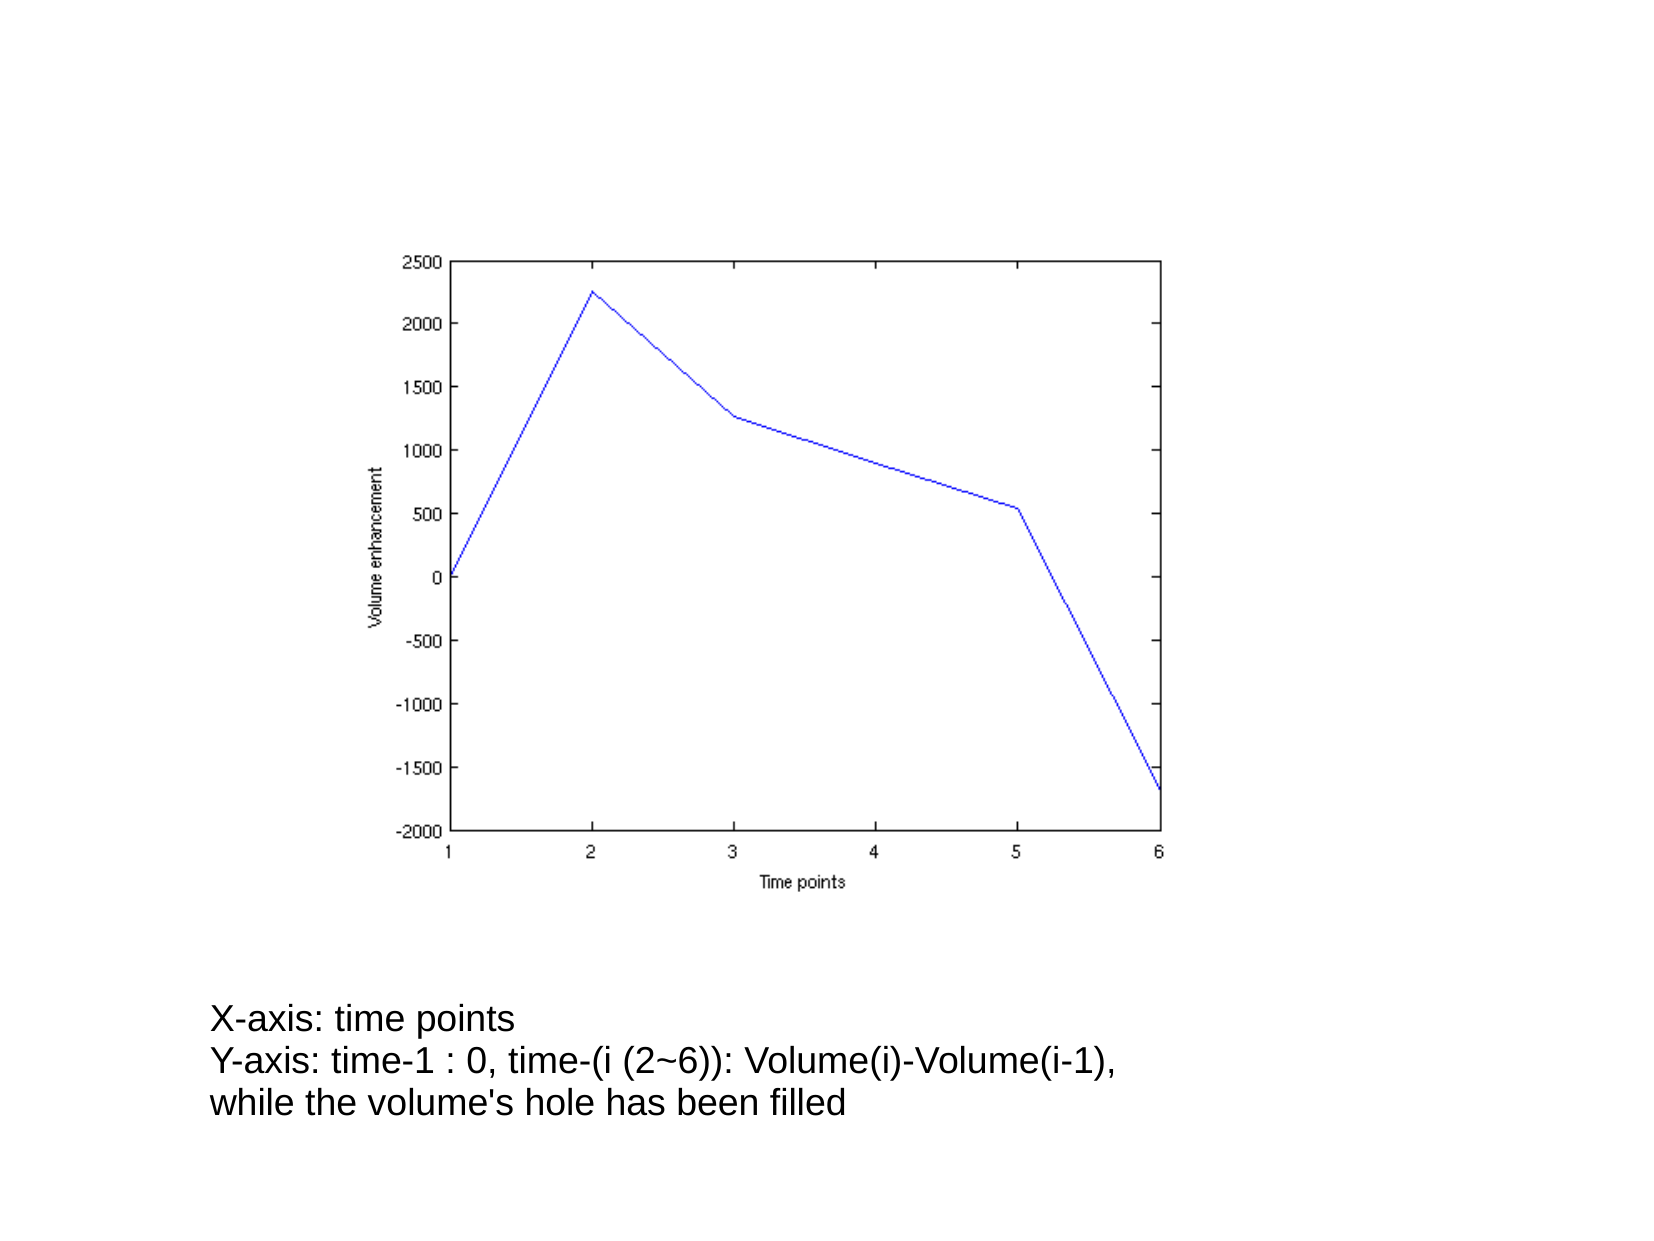

#
X-axis: time points
Y-axis: time-1 : 0, time-(i (2~6)): Volume(i)-Volume(i-1), while the volume's hole has been filled